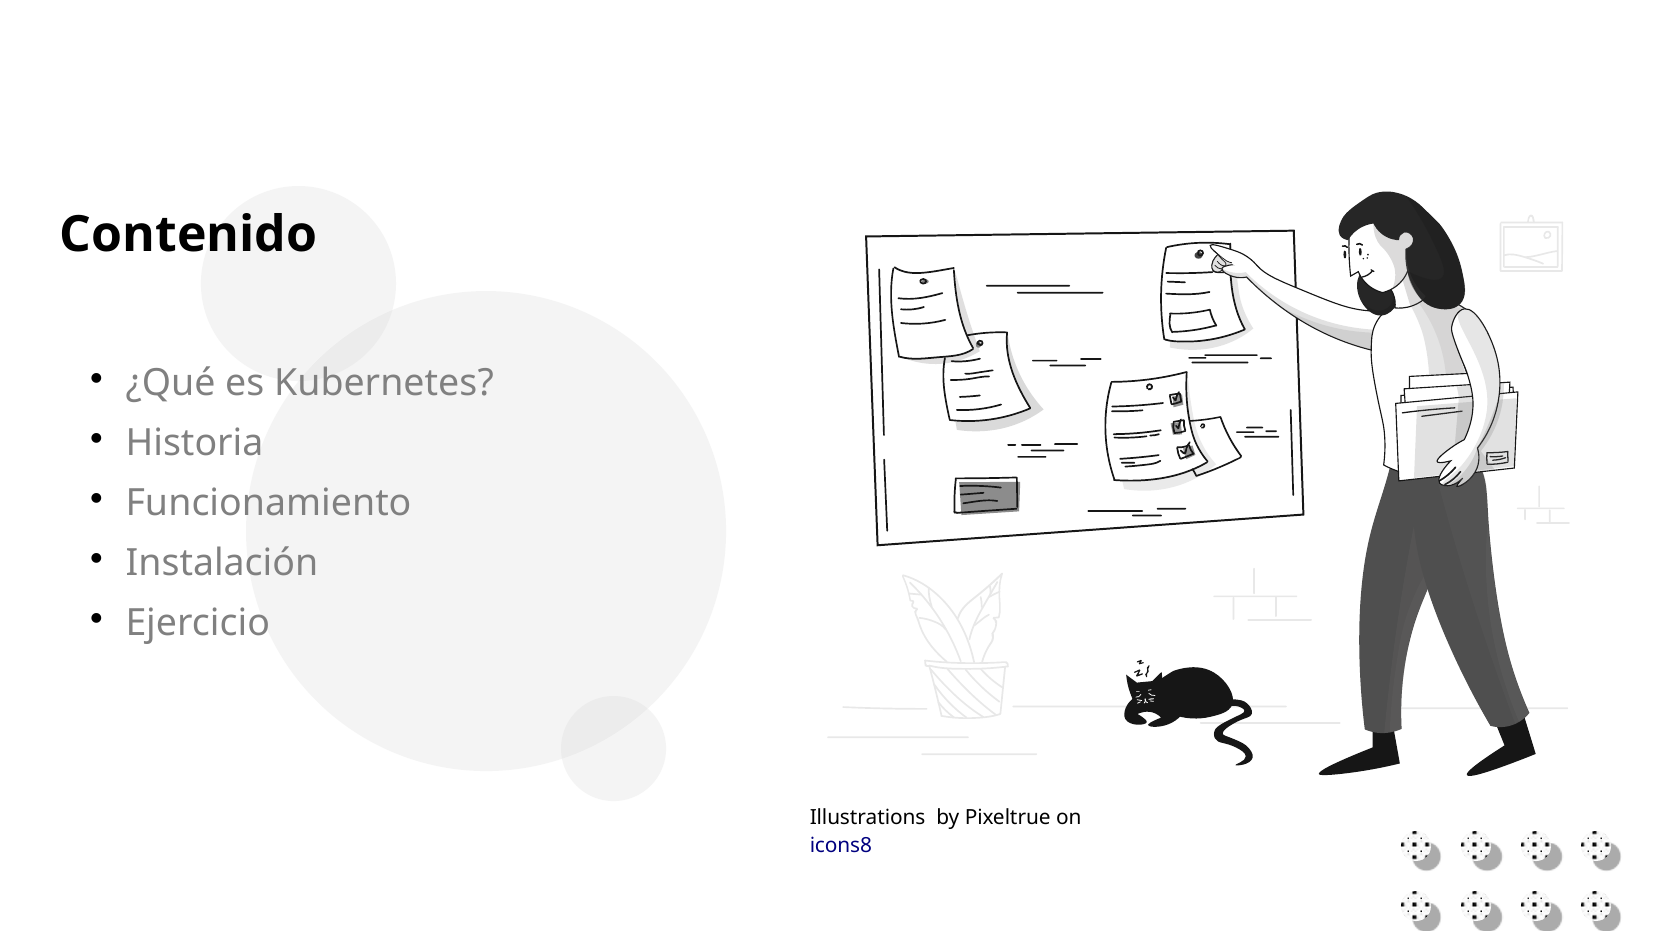

Contenido
¿Qué es Kubernetes?
Historia
Funcionamiento
Instalación
Ejercicio